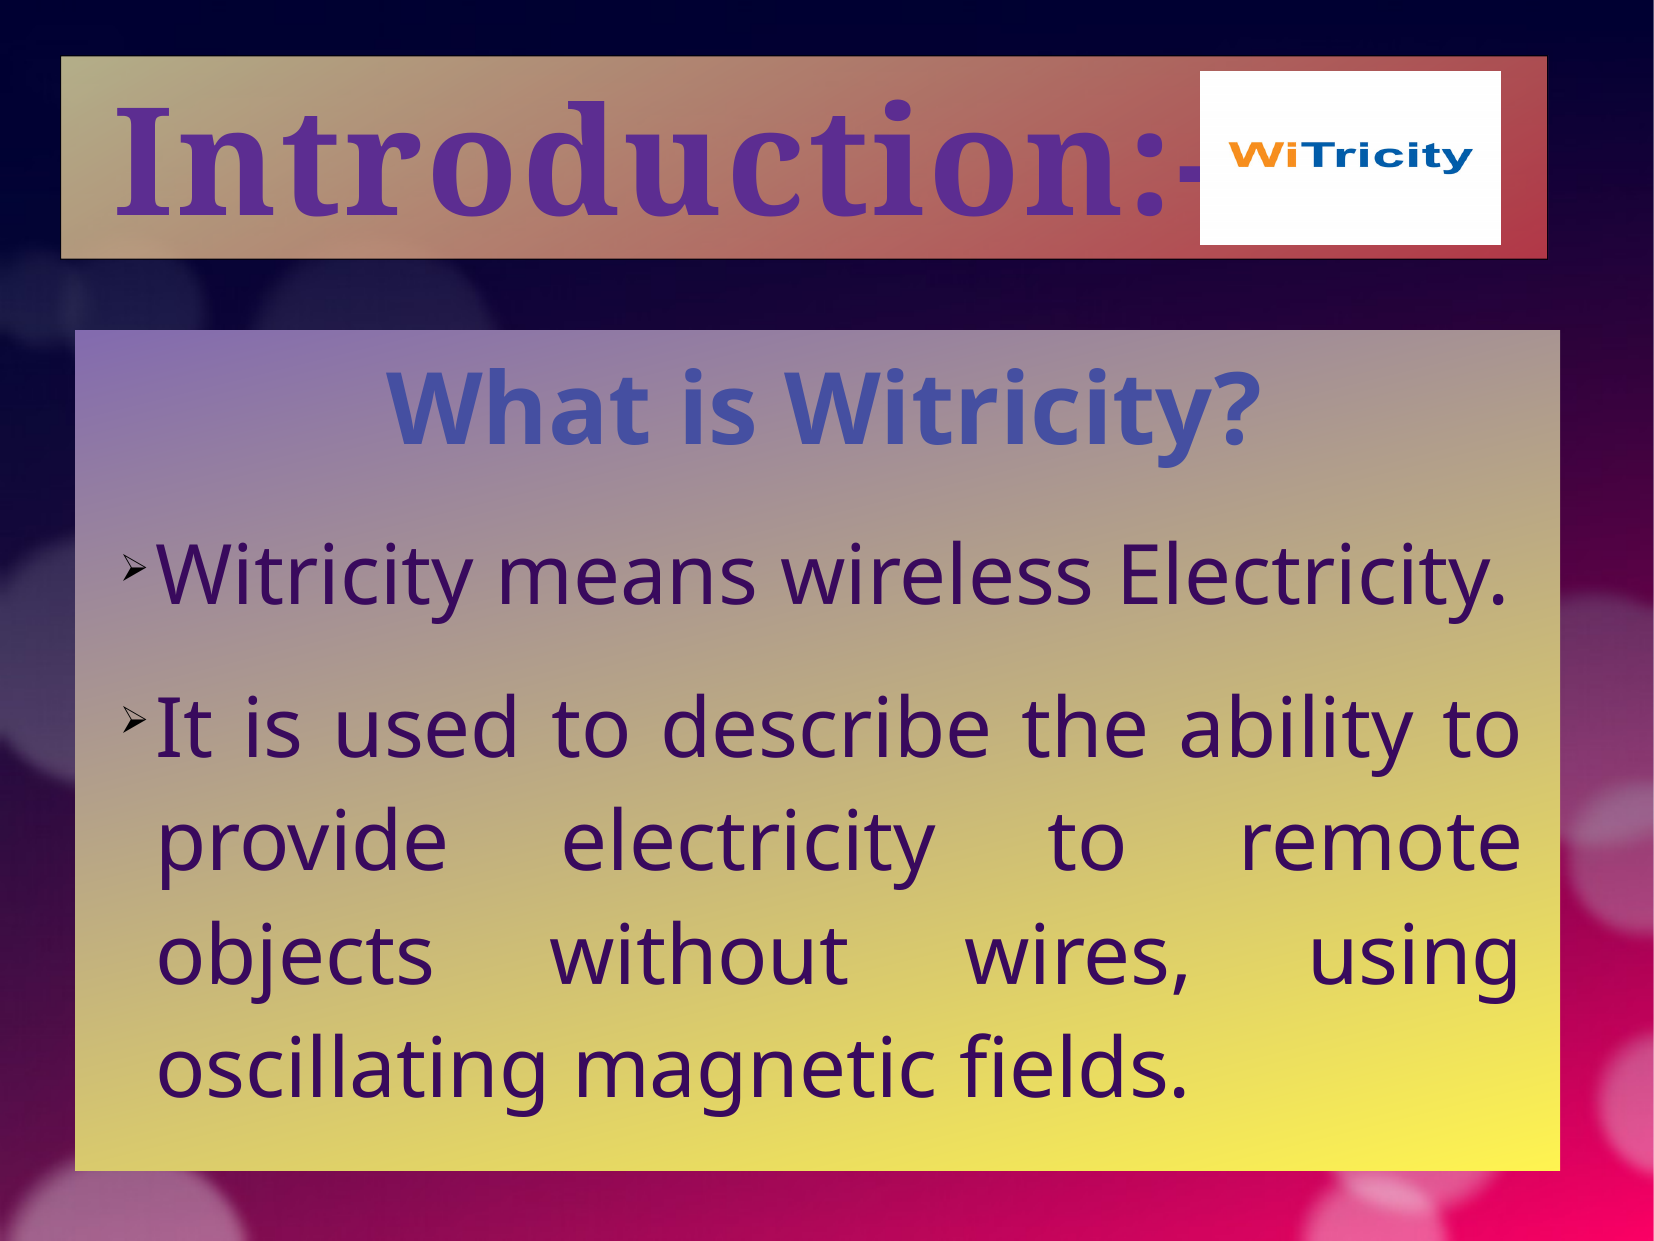

# Introduction:-
What is Witricity?
Witricity means wireless Electricity.
It is used to describe the ability to provide electricity to remote objects without wires, using oscillating magnetic fields.